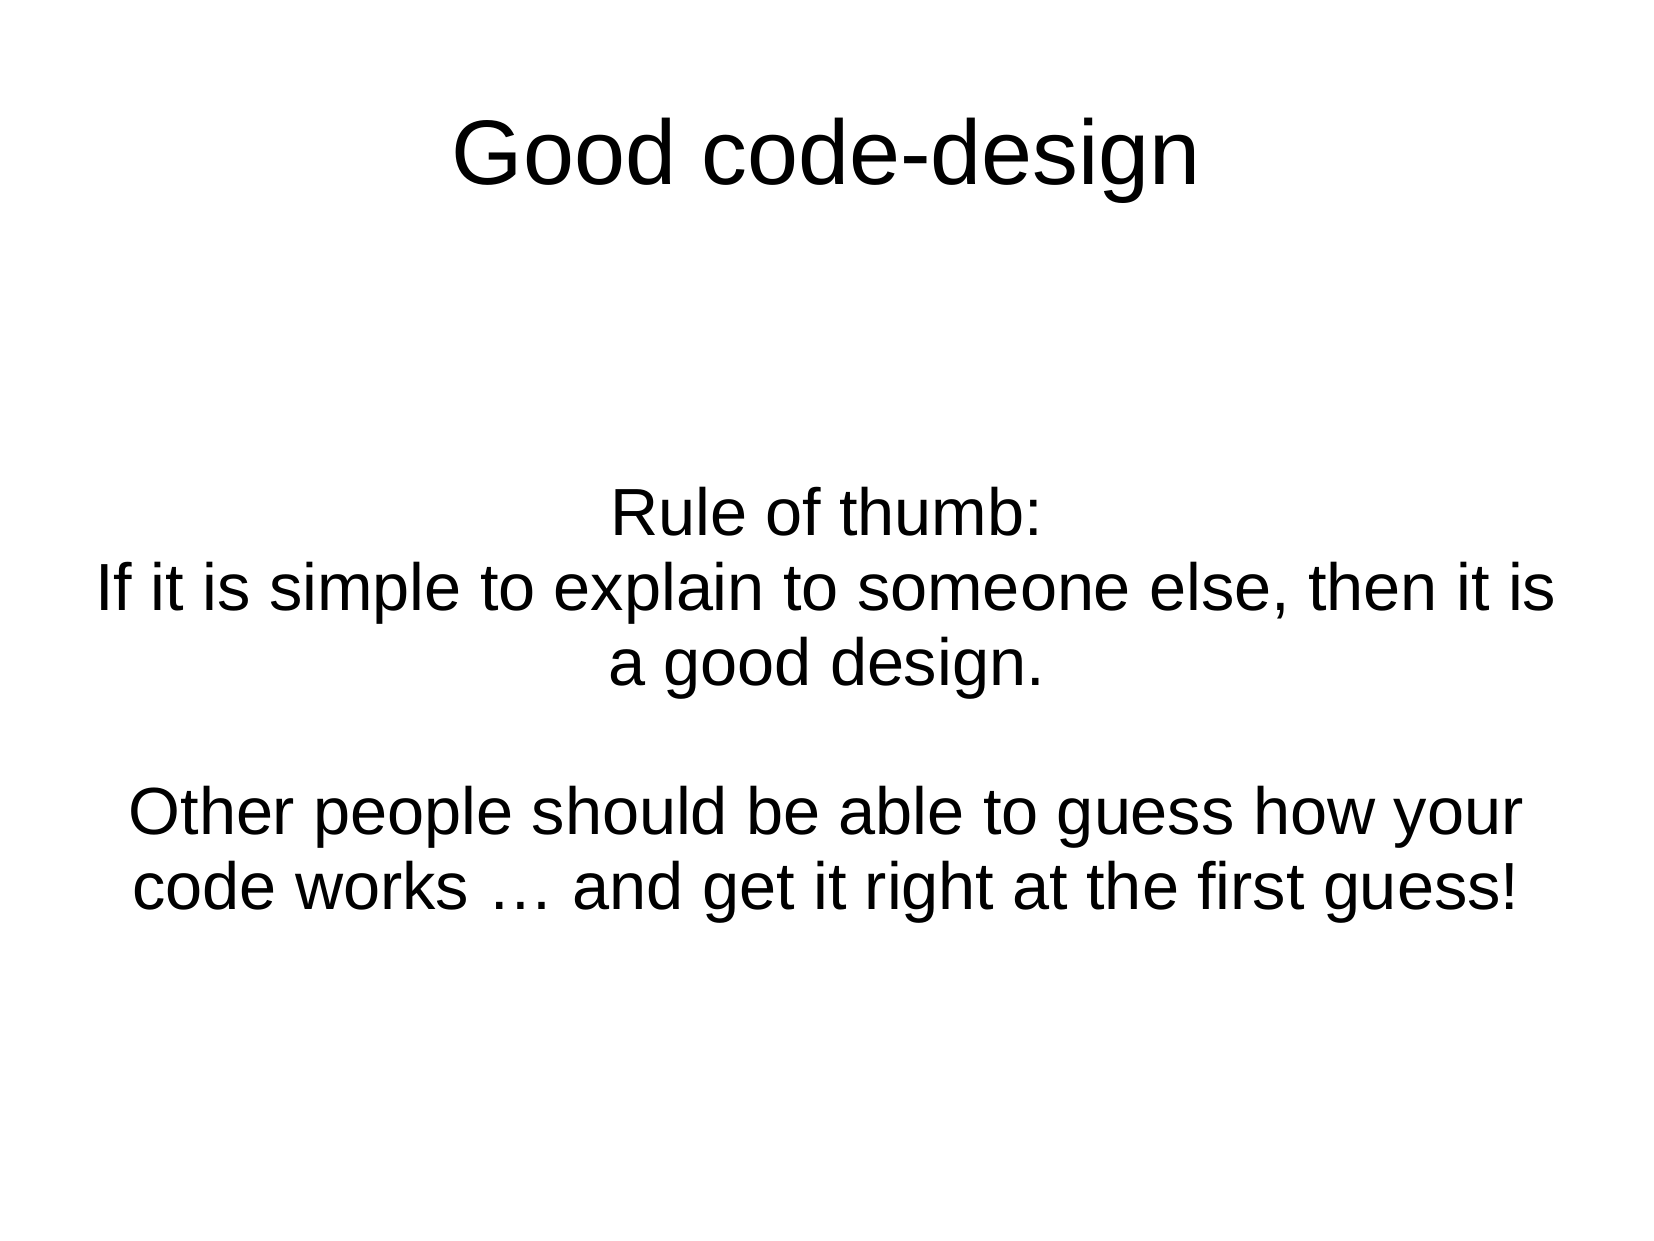

# Good code-design
Rule of thumb:
If it is simple to explain to someone else, then it is a good design.
Other people should be able to guess how your code works … and get it right at the first guess!